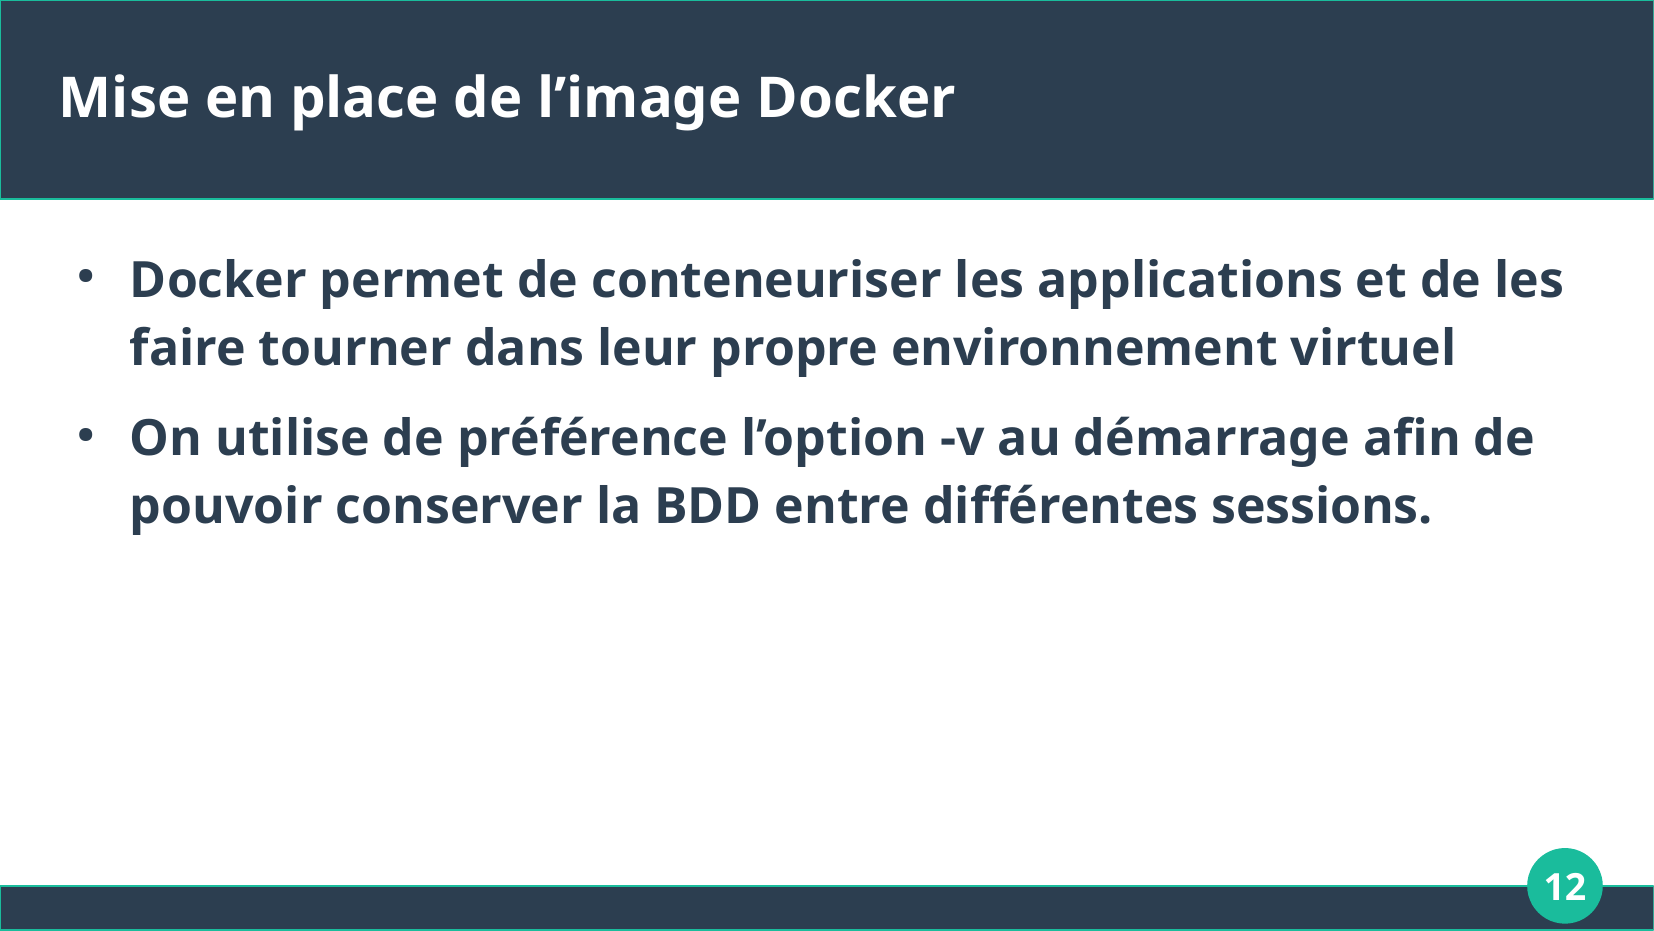

# Mise en place de l’image Docker
Docker permet de conteneuriser les applications et de les faire tourner dans leur propre environnement virtuel
On utilise de préférence l’option -v au démarrage afin de pouvoir conserver la BDD entre différentes sessions.
12